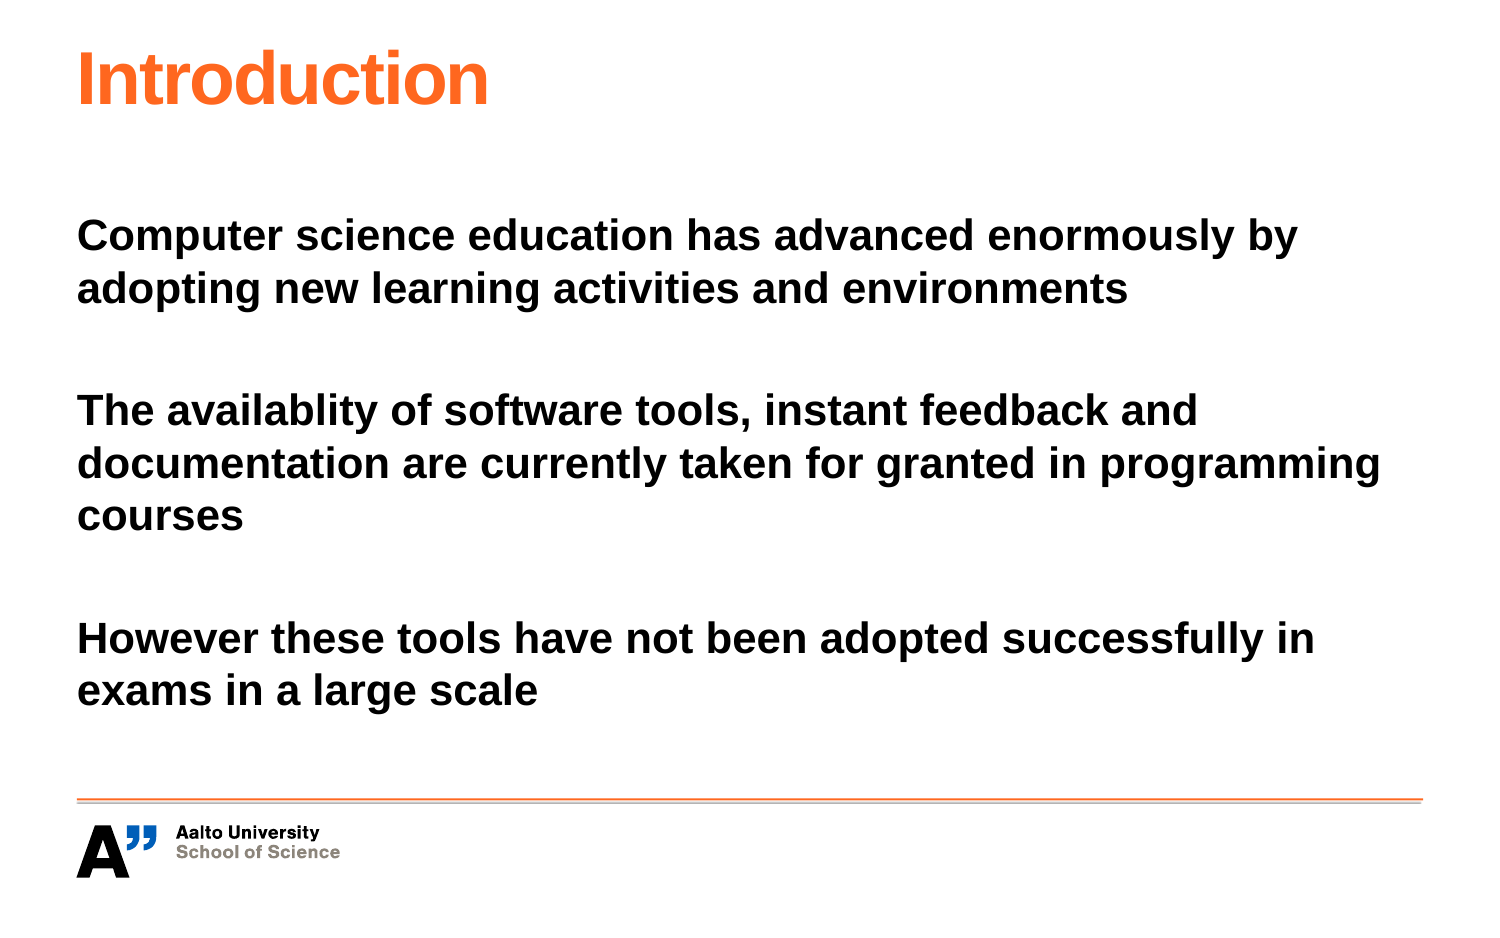

# Introduction
Computer science education has advanced enormously by adopting new learning activities and environments
The availablity of software tools, instant feedback and documentation are currently taken for granted in programming courses
However these tools have not been adopted successfully in exams in a large scale